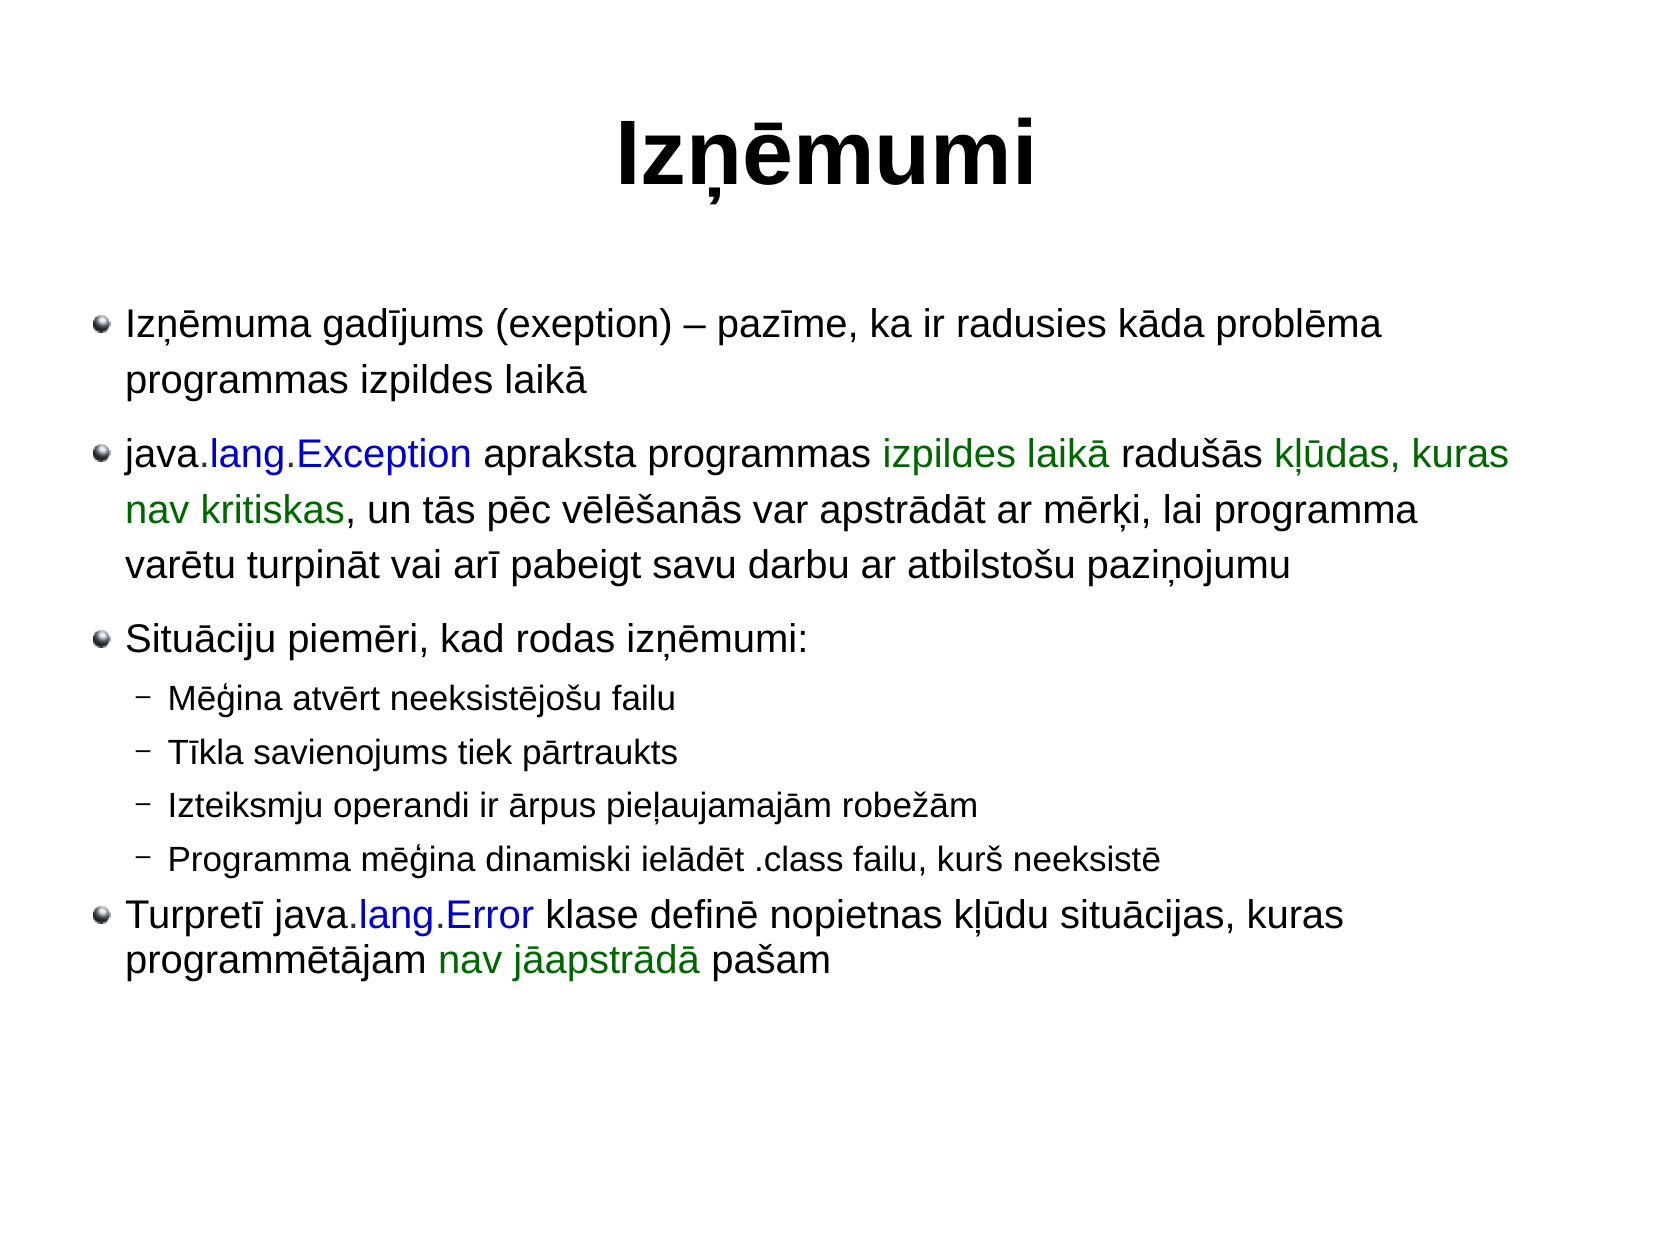

# Izņēmumi
Izņēmuma gadījums (exeption) – pazīme, ka ir radusies kāda problēma programmas izpildes laikā
java.lang.Exception apraksta programmas izpildes laikā radušās kļūdas, kuras nav kritiskas, un tās pēc vēlēšanās var apstrādāt ar mērķi, lai programma varētu turpināt vai arī pabeigt savu darbu ar atbilstošu paziņojumu
Situāciju piemēri, kad rodas izņēmumi:
Mēģina atvērt neeksistējošu failu
Tīkla savienojums tiek pārtraukts
Izteiksmju operandi ir ārpus pieļaujamajām robežām
Programma mēģina dinamiski ielādēt .class failu, kurš neeksistē
Turpretī java.lang.Error klase definē nopietnas kļūdu situācijas, kuras programmētājam nav jāapstrādā pašam